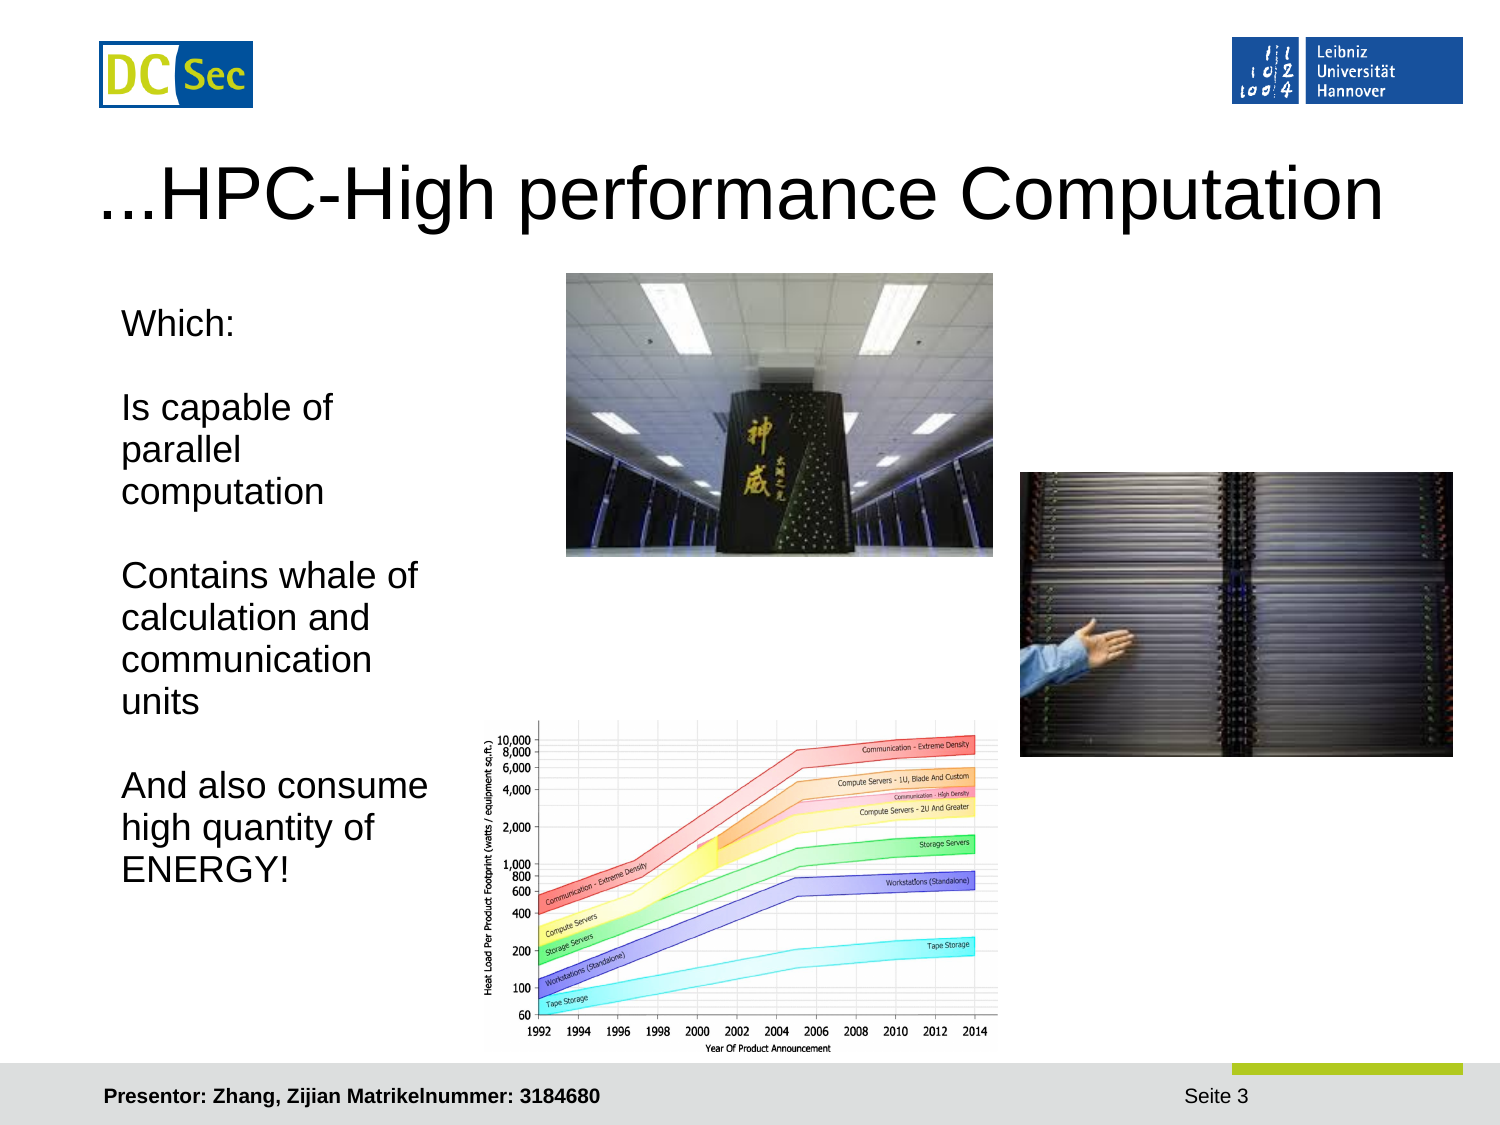

# ...HPC-High performance Computation
Which:
Is capable of parallel computation
Contains whale of calculation and communication units
And also consume high quantity of ENERGY!
Presentor: Zhang, Zijian Matrikelnummer: 3184680